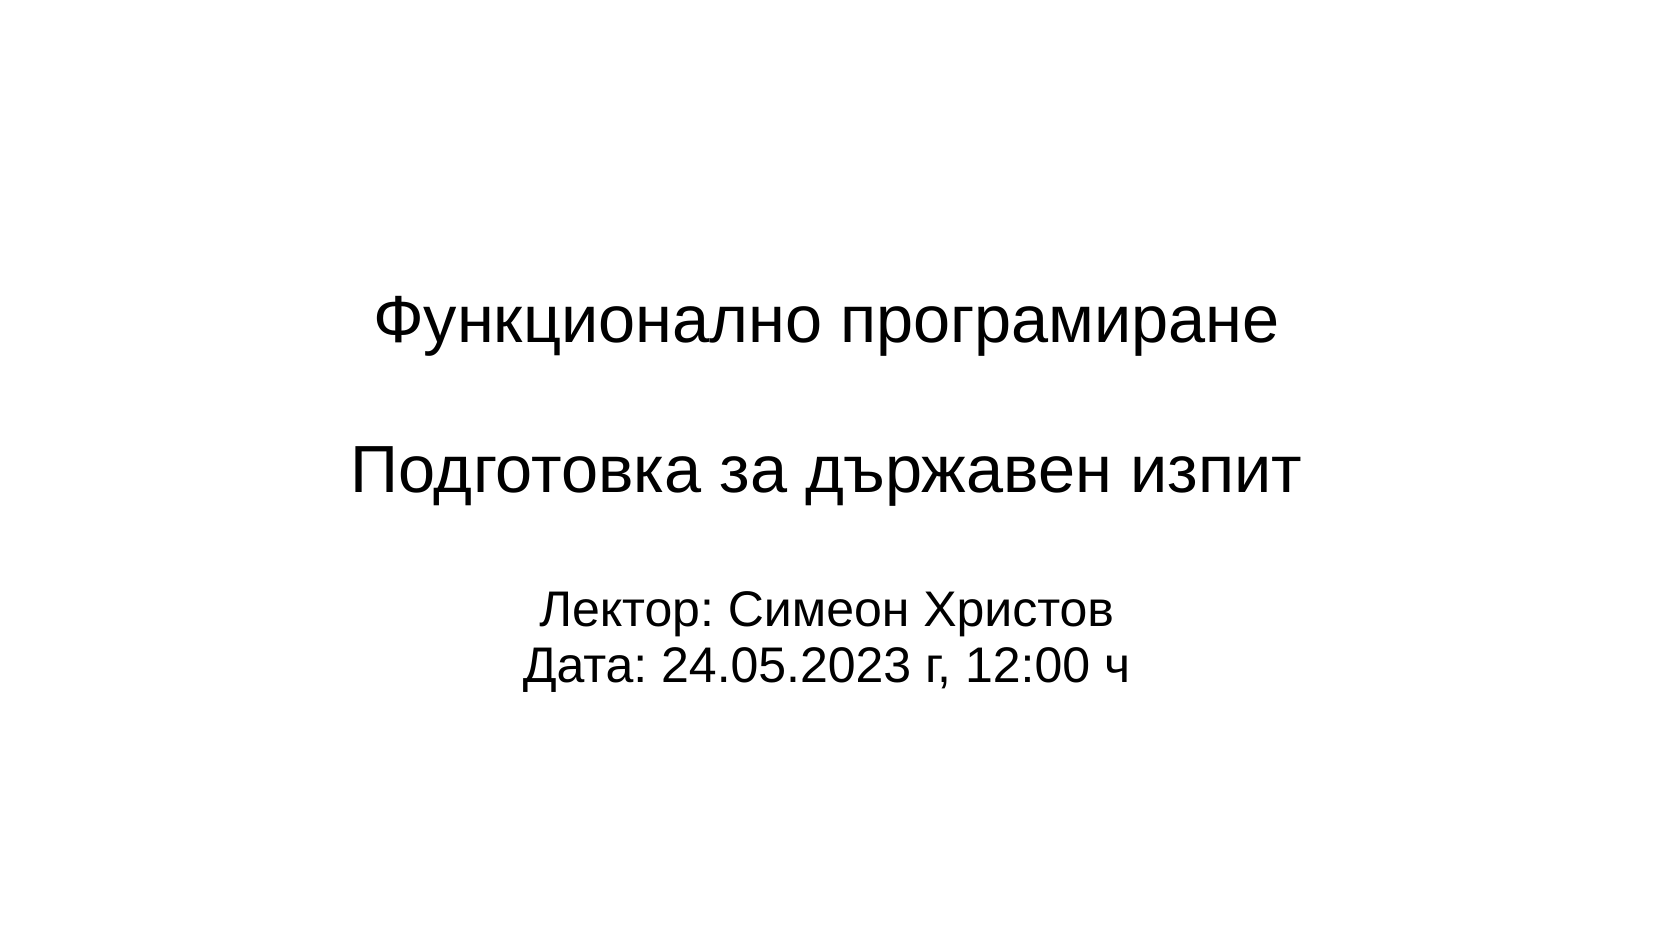

# Функционално програмиране
Подготовка за държавен изпит
Лектор: Симеон Христов
Дата: 24.05.2023 г, 12:00 ч